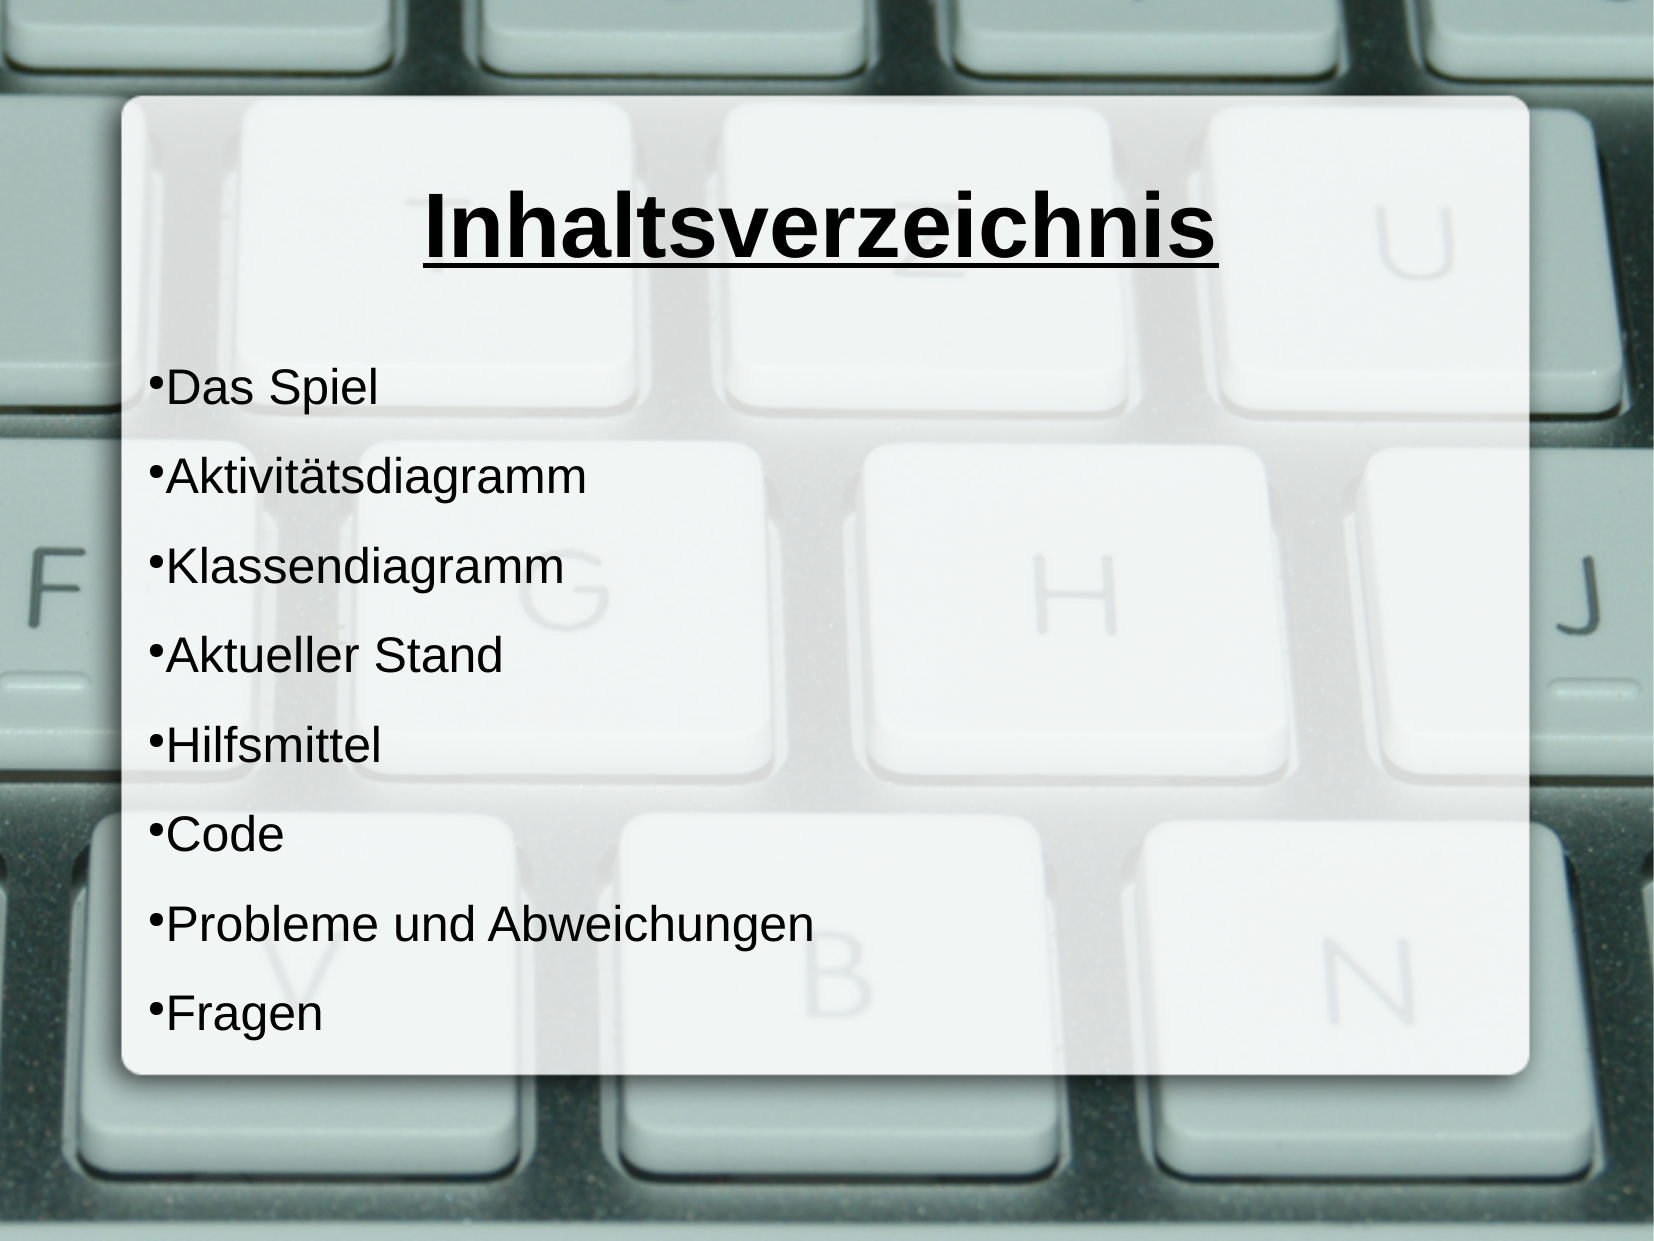

# Inhaltsverzeichnis
Das Spiel
Aktivitätsdiagramm
Klassendiagramm
Aktueller Stand
Hilfsmittel
Code
Probleme und Abweichungen
Fragen